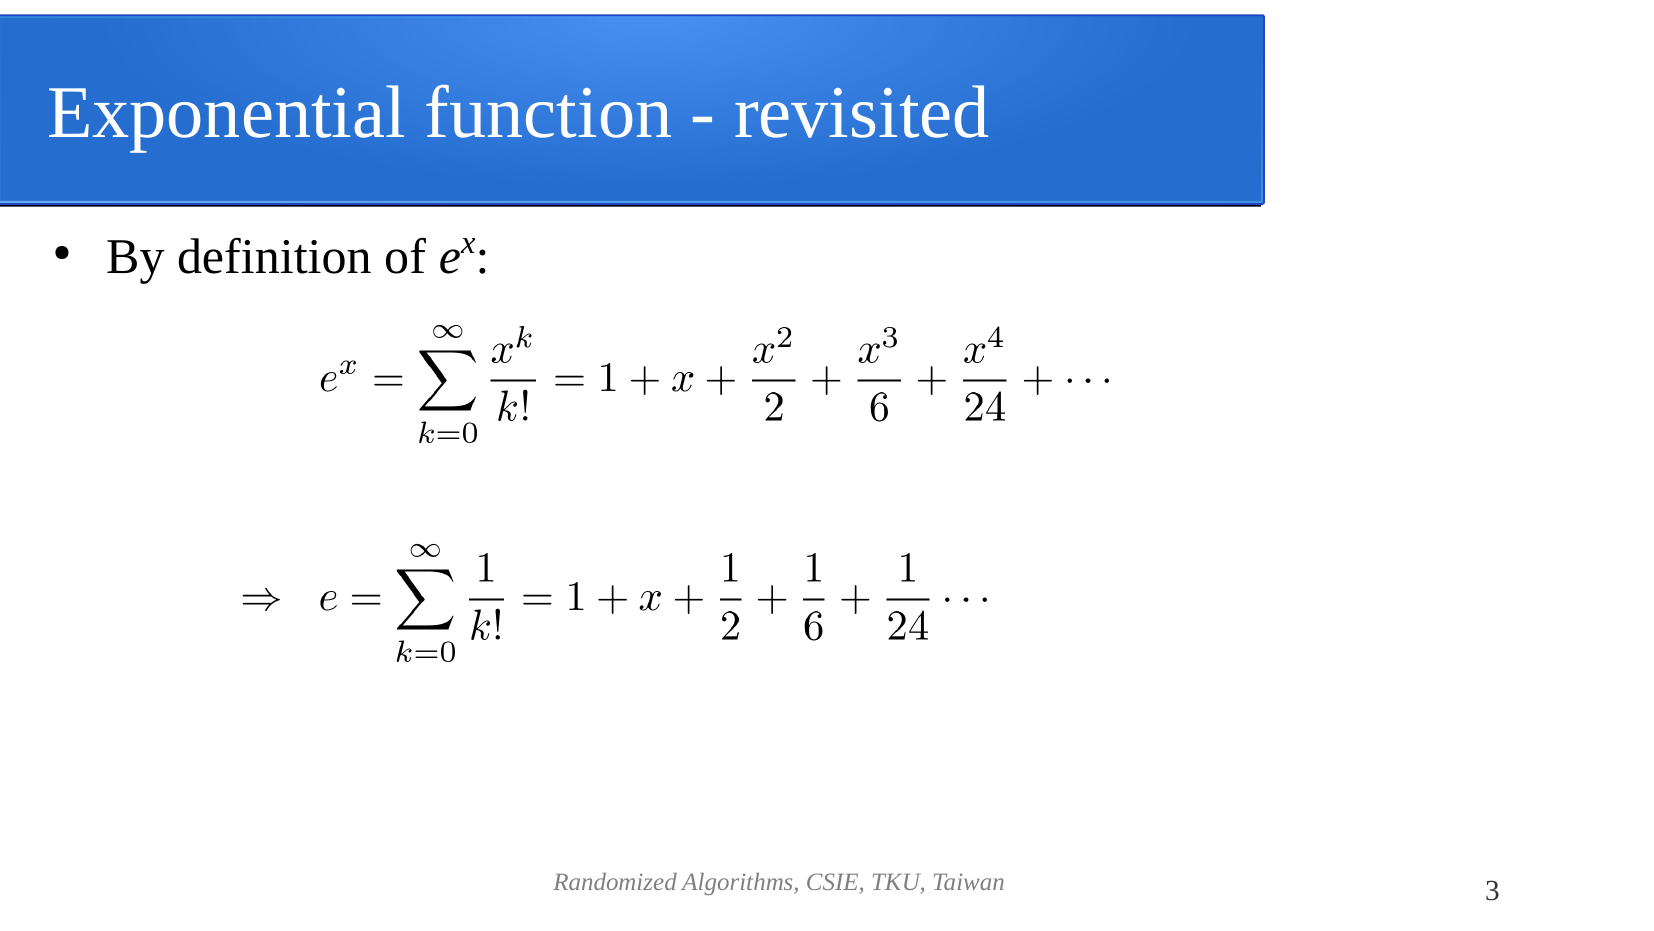

# Exponential function - revisited
By definition of ex:
Randomized Algorithms, CSIE, TKU, Taiwan
3